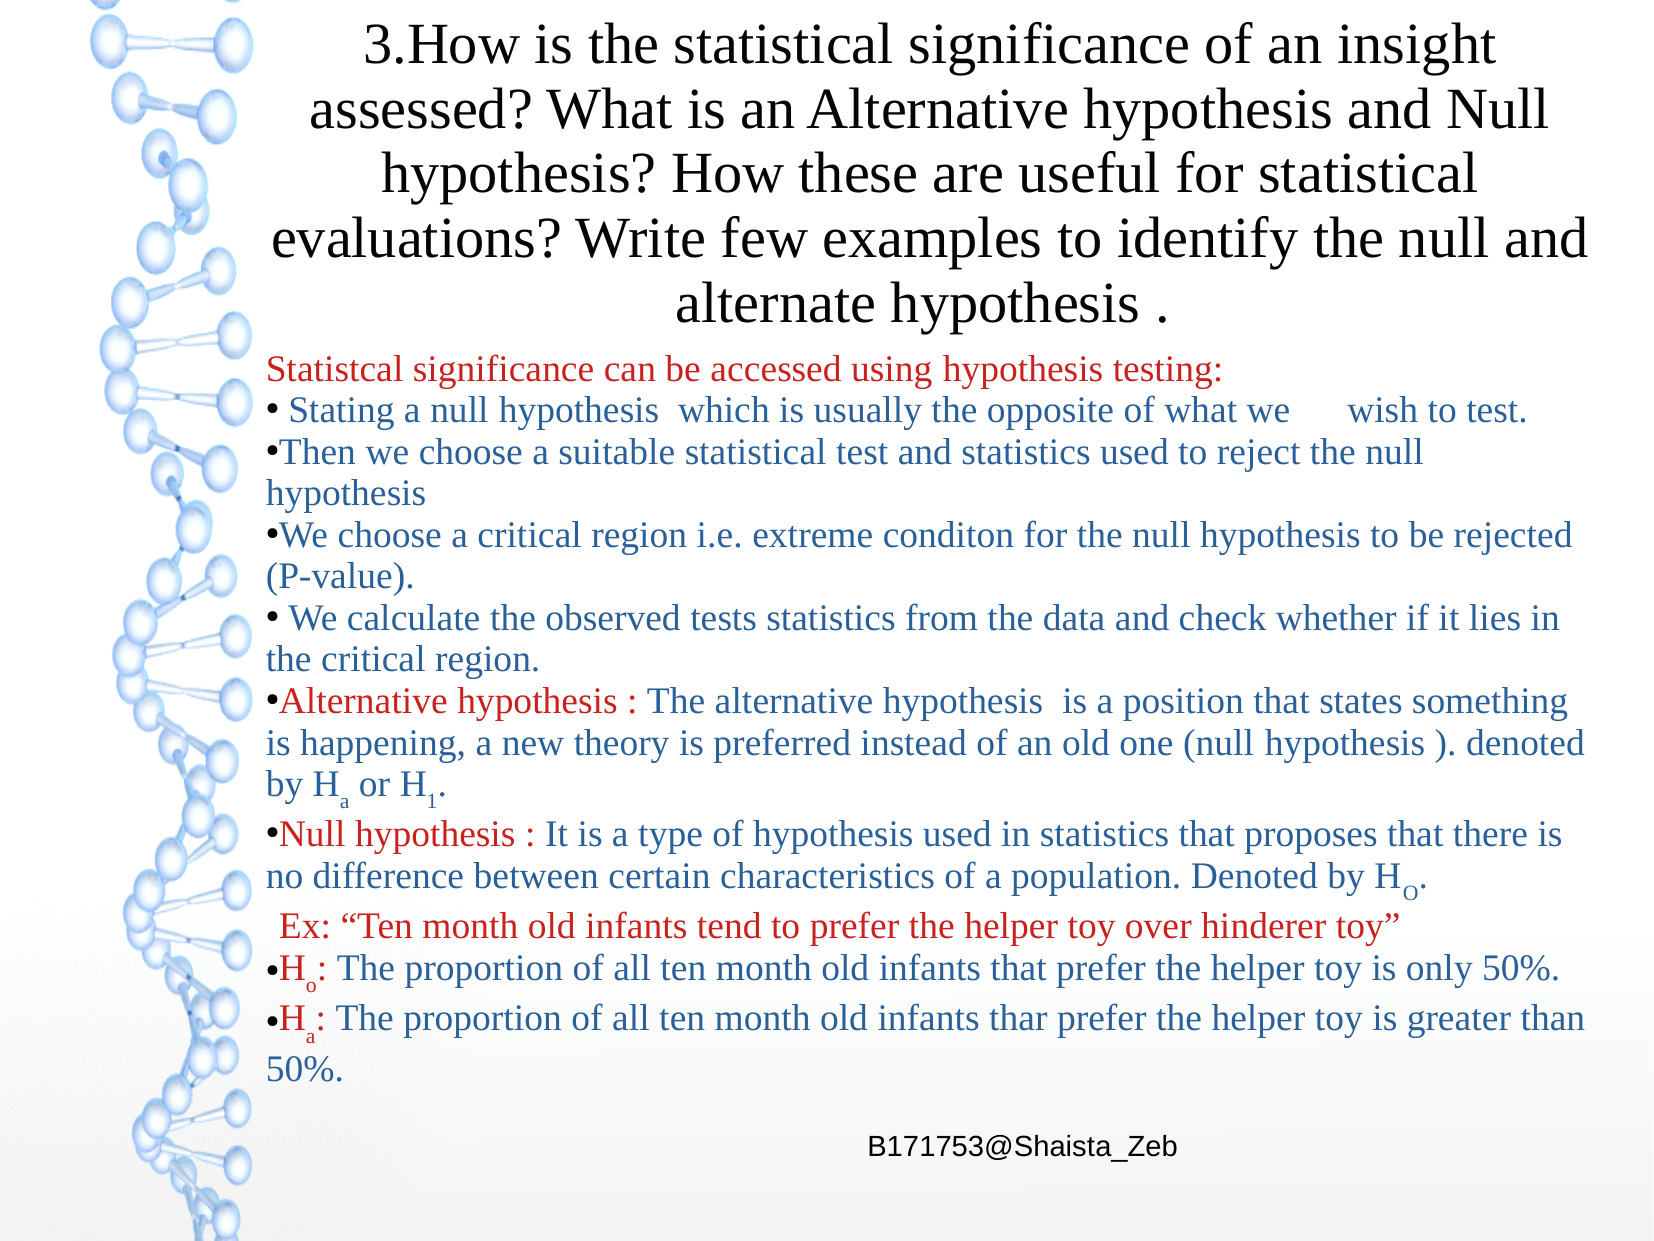

# 3.How is the statistical significance of an insight assessed? What is an Alternative hypothesis and Null hypothesis? How these are useful for statistical evaluations? Write few examples to identify the null and alternate hypothesis .
Statistcal significance can be accessed using hypothesis testing:
 Stating a null hypothesis which is usually the opposite of what we wish to test.
Then we choose a suitable statistical test and statistics used to reject the null hypothesis
We choose a critical region i.e. extreme conditon for the null hypothesis to be rejected (P-value).
 We calculate the observed tests statistics from the data and check whether if it lies in the critical region.
Alternative hypothesis : The alternative hypothesis is a position that states something is happening, a new theory is preferred instead of an old one (null hypothesis ). denoted by Ha or H1.
Null hypothesis : It is a type of hypothesis used in statistics that proposes that there is no difference between certain characteristics of a population. Denoted by HO.
Ex: “Ten month old infants tend to prefer the helper toy over hinderer toy”
Ho: The proportion of all ten month old infants that prefer the helper toy is only 50%.
Ha: The proportion of all ten month old infants thar prefer the helper toy is greater than 50%.
B171753@Shaista_Zeb